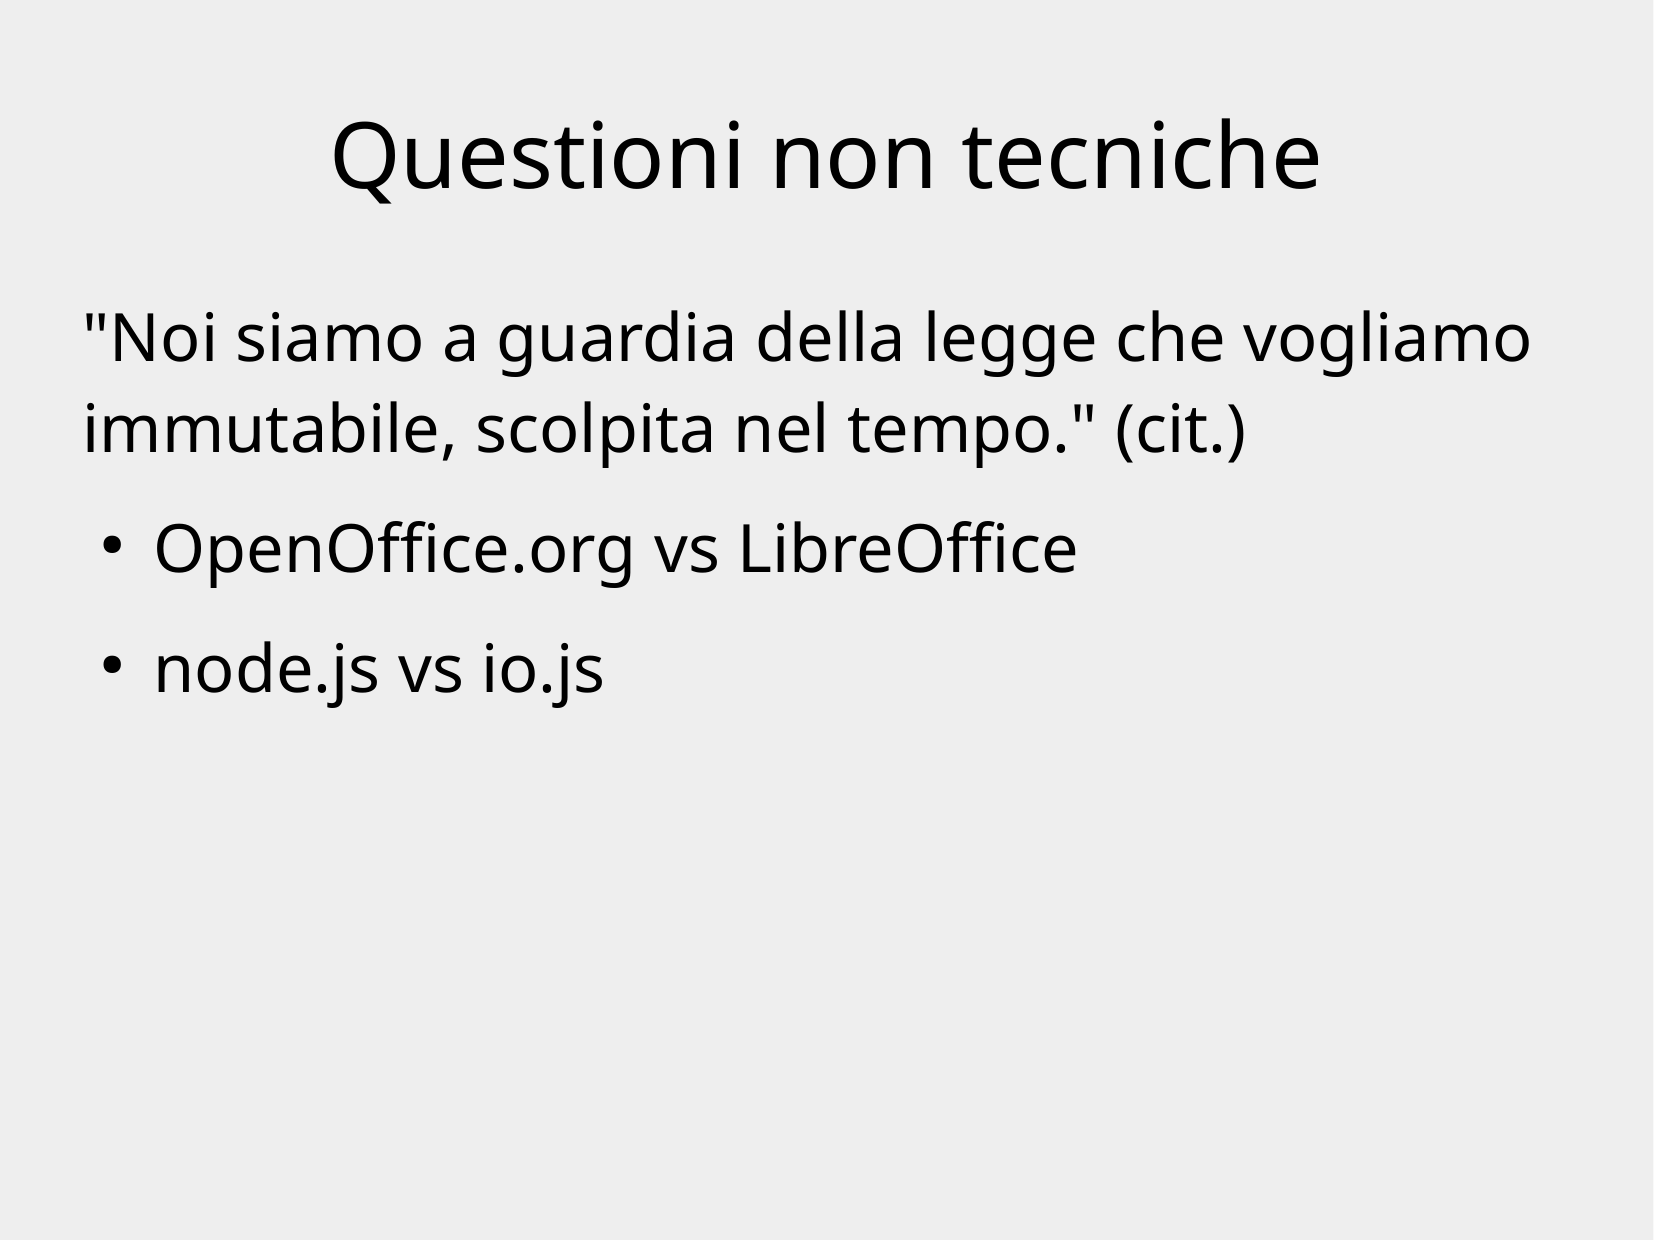

# Questioni non tecniche
"Noi siamo a guardia della legge che vogliamo immutabile, scolpita nel tempo." (cit.)
OpenOffice.org vs LibreOffice
node.js vs io.js